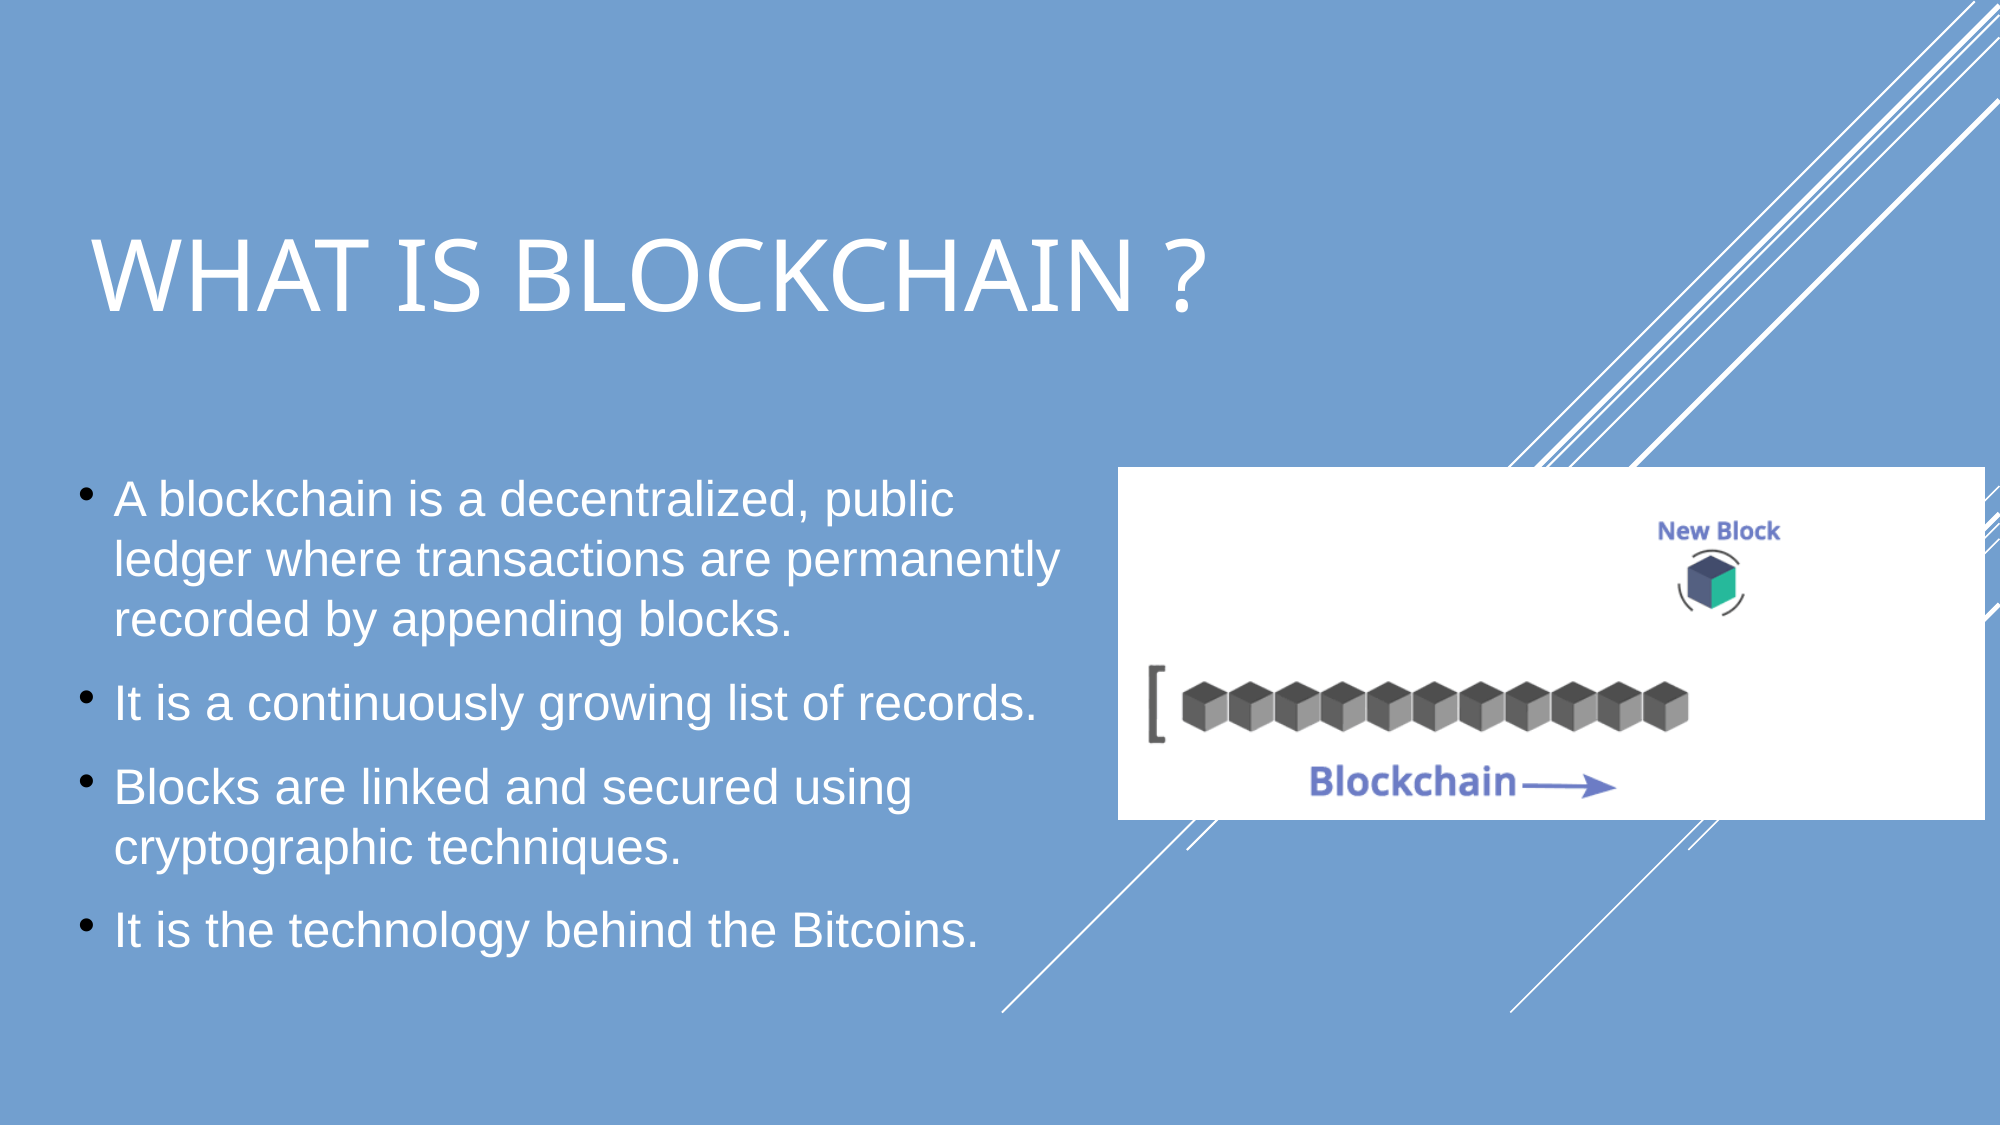

What is blockchain ?
A blockchain is a decentralized, public ledger where transactions are permanently recorded by appending blocks.
It is a continuously growing list of records.
Blocks are linked and secured using cryptographic techniques.
It is the technology behind the Bitcoins.